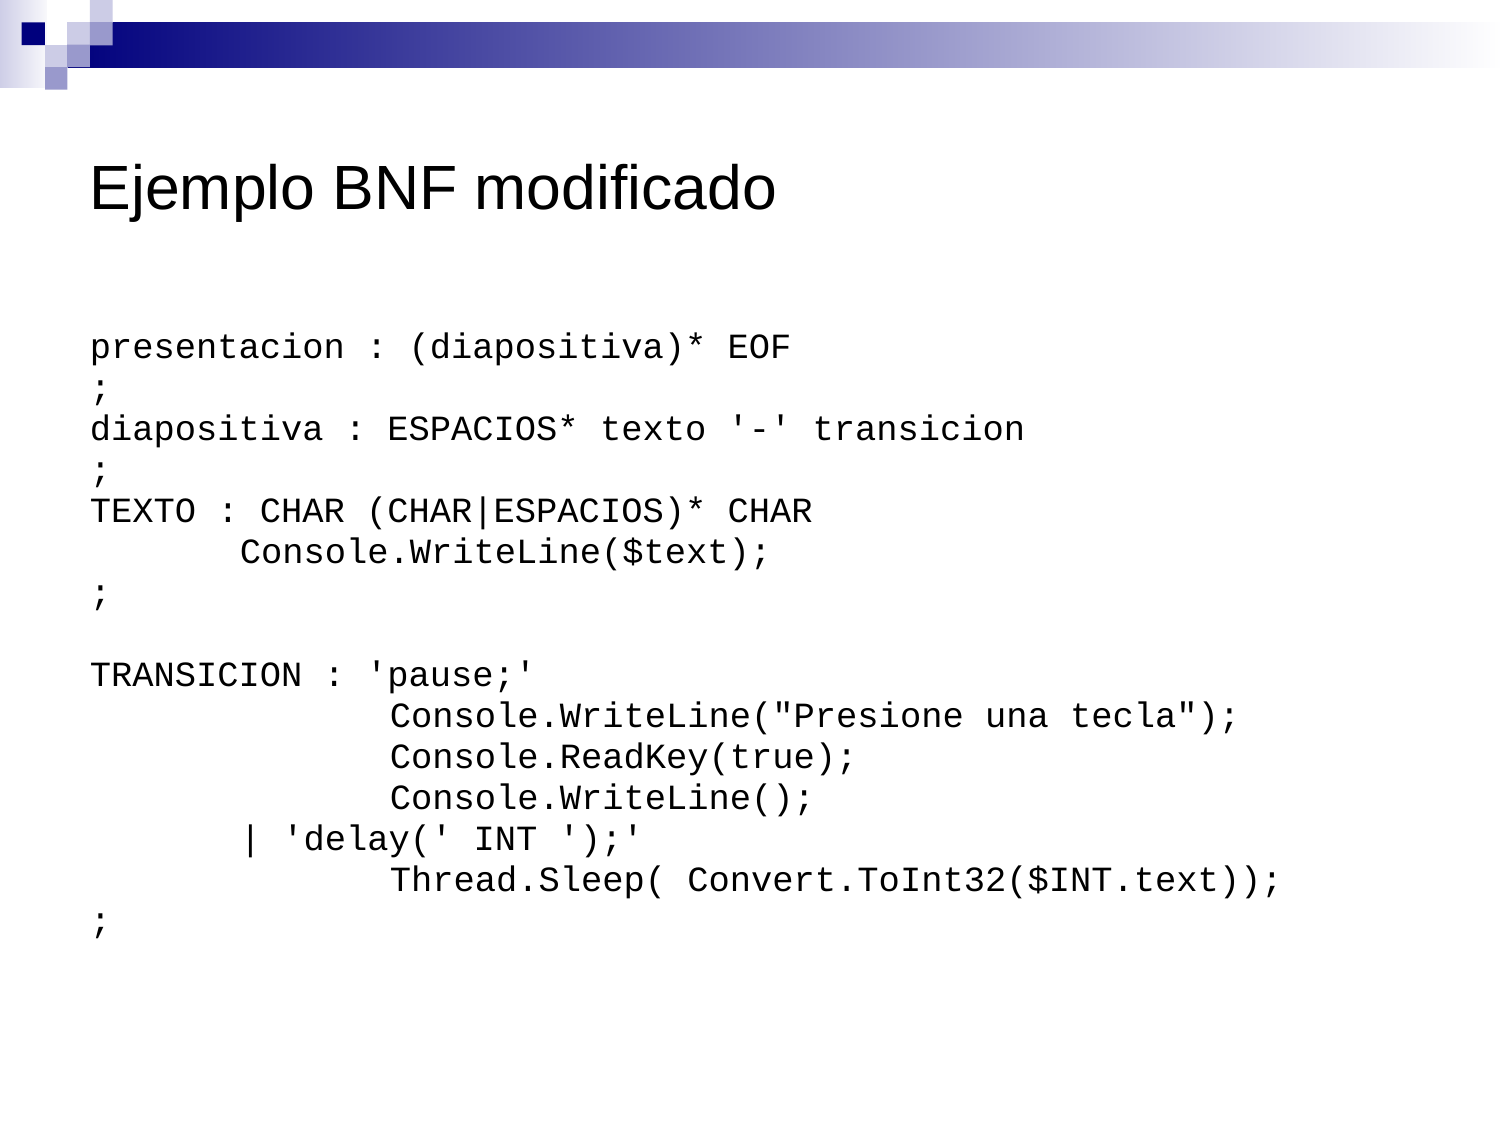

# Ejemplo BNF modificado
presentacion : (diapositiva)* EOF
;
diapositiva : ESPACIOS* texto '-' transicion
;
TEXTO : CHAR (CHAR|ESPACIOS)* CHAR
		Console.WriteLine($text);
;
TRANSICION : 'pause;'
			Console.WriteLine("Presione una tecla");
			Console.ReadKey(true);
			Console.WriteLine();
		| 'delay(' INT ');'
			Thread.Sleep( Convert.ToInt32($INT.text));
;